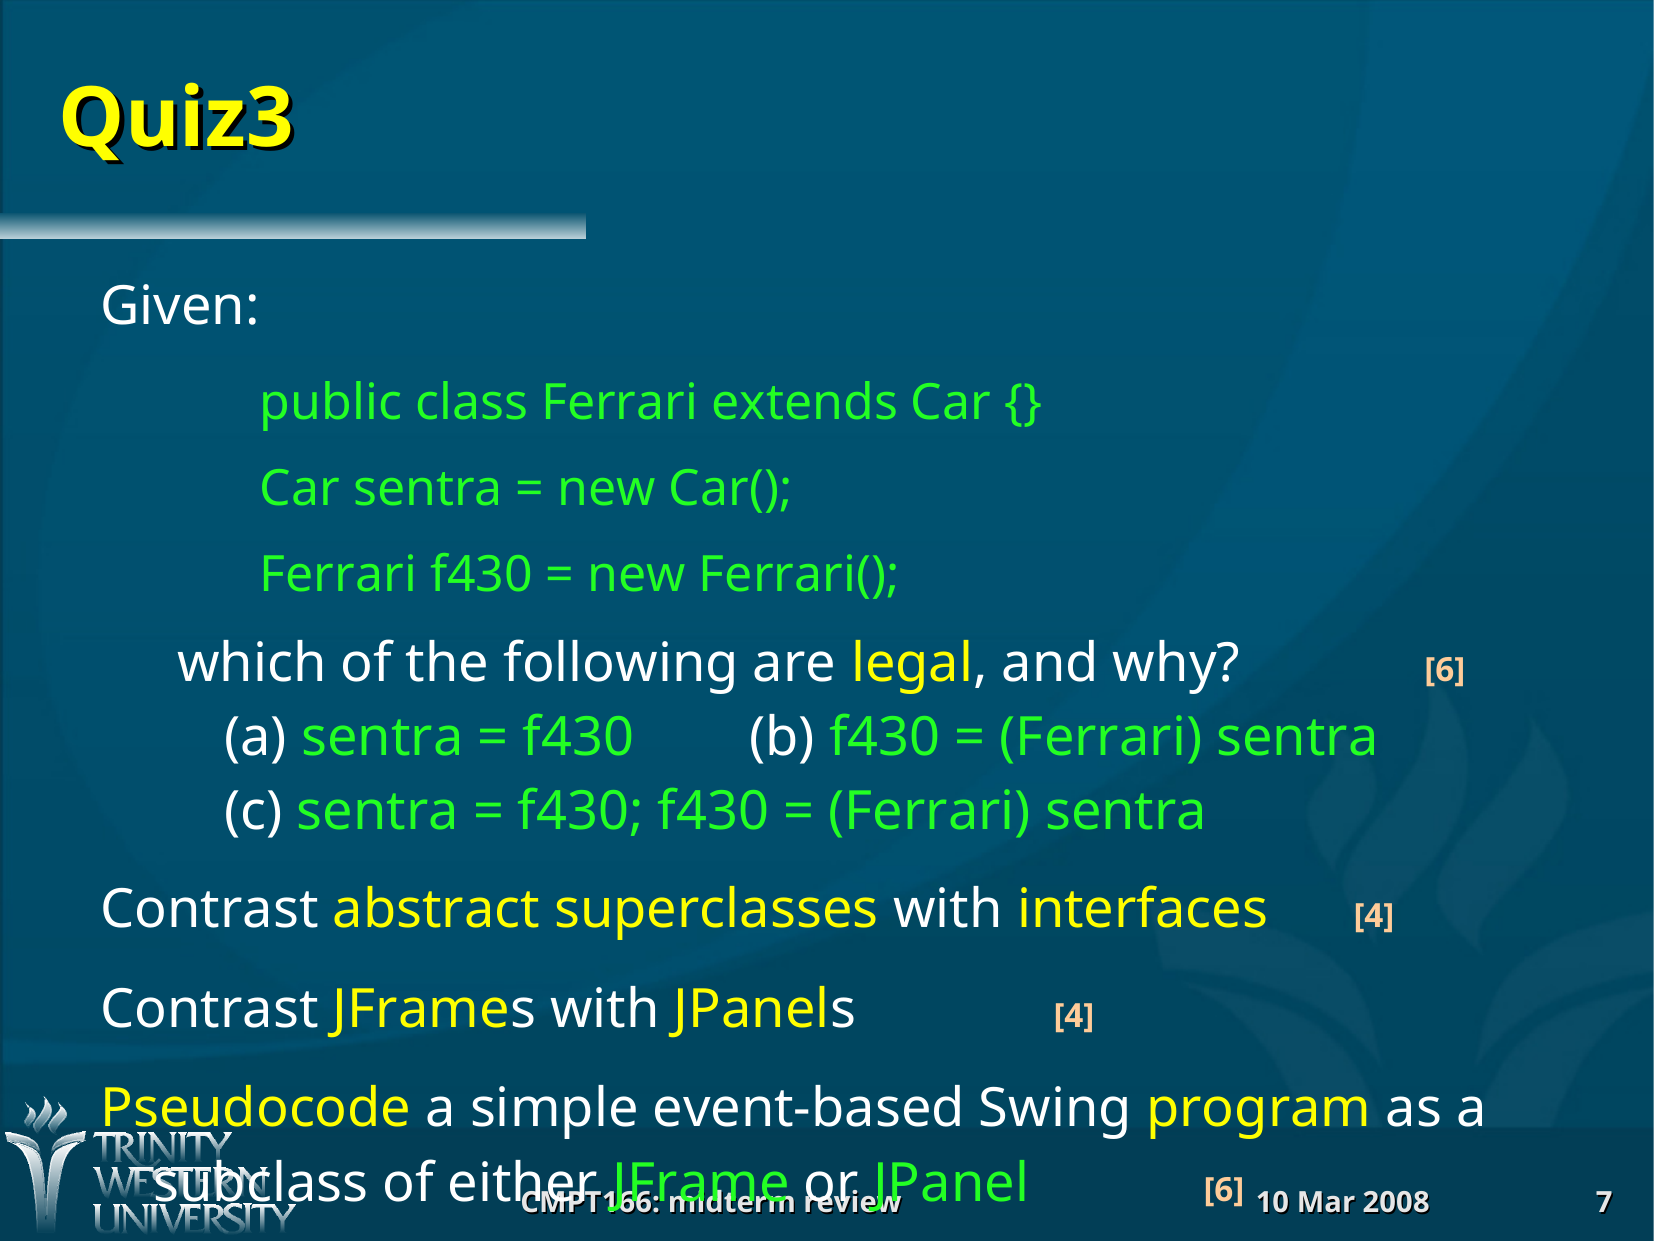

# Quiz3
Given:
public class Ferrari extends Car {}
Car sentra = new Car();
Ferrari f430 = new Ferrari();
which of the following are legal, and why?			[6]
(a) sentra = f430		(b) f430 = (Ferrari) sentra
(c) sentra = f430; f430 = (Ferrari) sentra
Contrast abstract superclasses with interfaces		[4]
Contrast JFrames with JPanels			[4]
Pseudocode a simple event-based Swing program as a subclass of either JFrame or JPanel			[6]
CMPT166: midterm review
10 Mar 2008
7